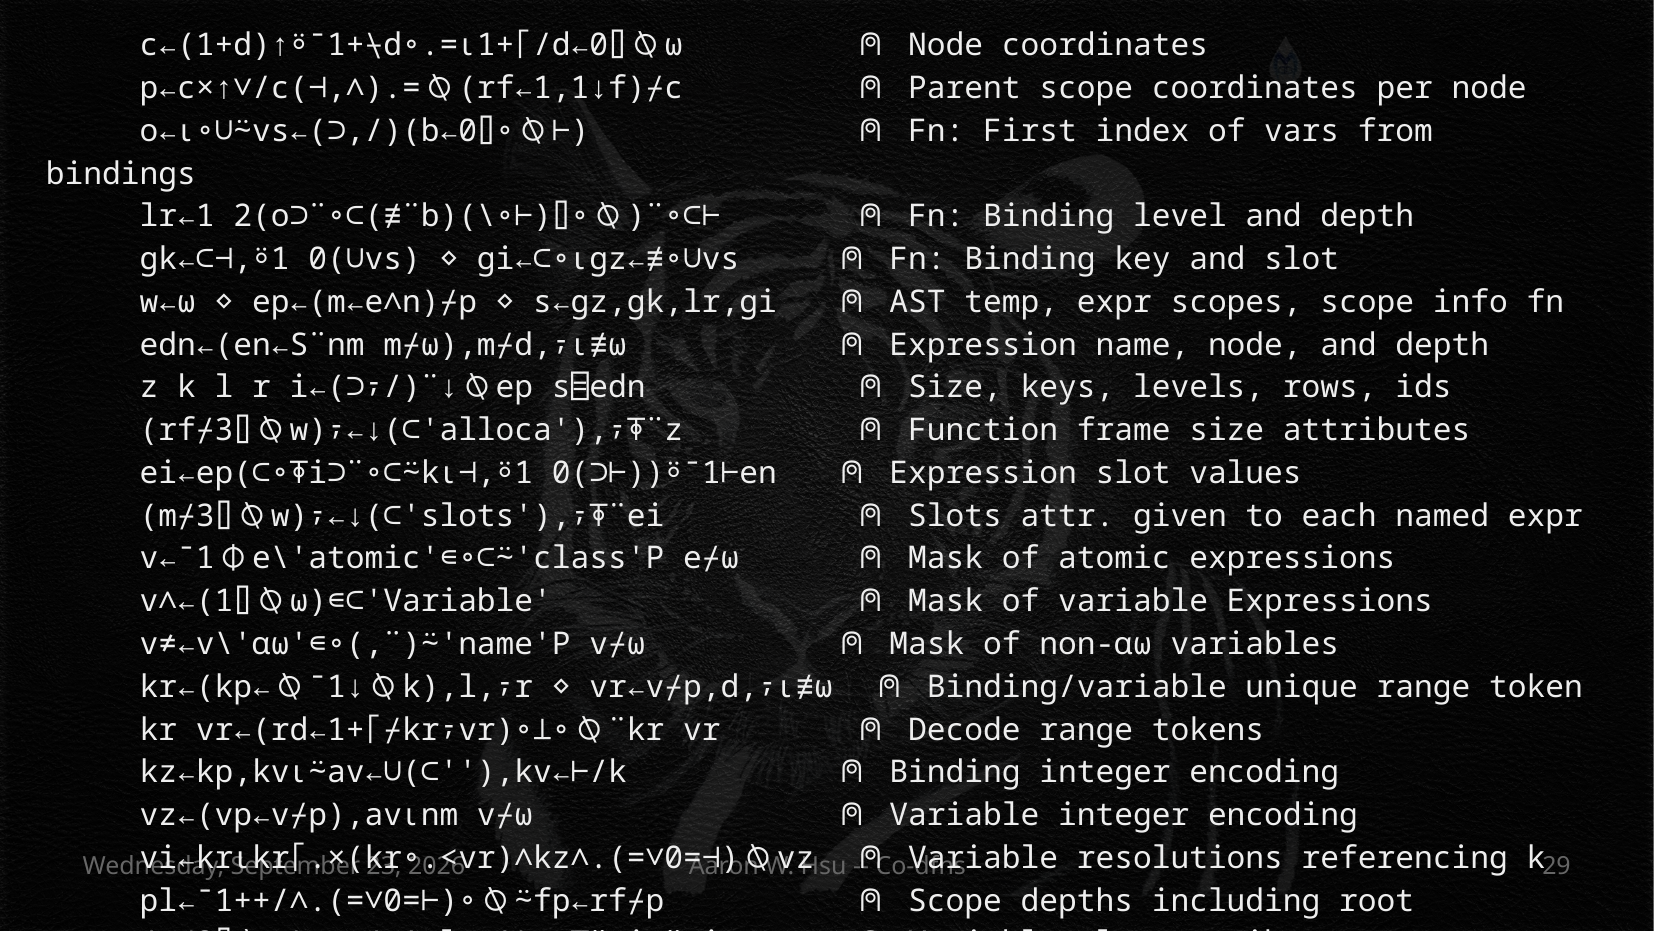

c←(1+d)↑⍤¯1+⍀d∘.=⍳1+⌈/d←0⌷⍉⍵ ⍝ Node coordinates
 p←c×↑∨/c(⊣,∧).=⍉(rf←1,1↓f)⌿c ⍝ Parent scope coordinates per node
 o←⍳∘∪⍨vs←(⊃,/)(b←0⌷∘⍉⊢) ⍝ Fn: First index of vars from bindings
 lr←1 2(o⊃¨∘⊂(≢¨b)(\∘⊢)⌷∘⍉)¨∘⊂⊢ ⍝ Fn: Binding level and depth
 gk←⊂⊣,⍤1 0(∪vs) ⋄ gi←⊂∘⍳gz←≢∘∪vs ⍝ Fn: Binding key and slot
 w←⍵ ⋄ ep←(m←e∧n)⌿p ⋄ s←gz,gk,lr,gi ⍝ AST temp, expr scopes, scope info fn
 edn←(en←S¨nm m⌿⍵),m⌿d,⍪⍳≢⍵ ⍝ Expression name, node, and depth
 z k l r i←(⊃⍪/)¨↓⍉ep s⌸edn ⍝ Size, keys, levels, rows, ids
 (rf⌿3⌷⍉w)⍪←↓(⊂'alloca'),⍪⍕¨z ⍝ Function frame size attributes
 ei←ep(⊂∘⍕i⊃¨∘⊂⍨k⍳⊣,⍤1 0(⊃⊢))⍤¯1⊢en ⍝ Expression slot values
 (m⌿3⌷⍉w)⍪←↓(⊂'slots'),⍪⍕¨ei ⍝ Slots attr. given to each named expr
 v←¯1⌽e\'atomic'∊∘⊂⍨'class'P e⌿⍵ ⍝ Mask of atomic expressions
 v∧←(1⌷⍉⍵)∊⊂'Variable' ⍝ Mask of variable Expressions
 v≠←v\'⍺⍵'∊∘(,¨)⍨'name'P v⌿⍵ ⍝ Mask of non-⍺⍵ variables
 kr←(kp←⍉¯1↓⍉k),l,⍪r ⋄ vr←v⌿p,d,⍪⍳≢⍵ ⍝ Binding/variable unique range token
 kr vr←(rd←1+⌈⌿kr⍪vr)∘⊥∘⍉¨kr vr ⍝ Decode range tokens
 kz←kp,kv⍳⍨av←∪(⊂''),kv←⊢/k ⍝ Binding integer encoding
 vz←(vp←v⌿p),av⍳nm v⌿⍵ ⍝ Variable integer encoding
 vi←kr⍳kr⌈.×(kr∘.<vr)∧kz∧.(=∨0=⊣)⍉vz ⍝ Variable resolutions referencing k
 pl←¯1++/∧.(=∨0=⊢)∘⍉⍨fp←rf⌿p ⍝ Scope depths including root
 (v⌿3⌷⍉w)⍪←↓(⊂'slot'),⍪⍕¨vi⊃¨⊂i ⍝ Variable slot attribute
 ve←⊃-/(pl⊃¨∘⊂⍨fp⍳⊢)¨vp(kp[vi;]) ⍝ Variable environment references
 (v⌿3⌷⍉w)⍪←↓(⊂'env'),⍪⍕¨ve ⍝ Variable environment attributes
Aaron W. Hsu -- Co-dfns
29